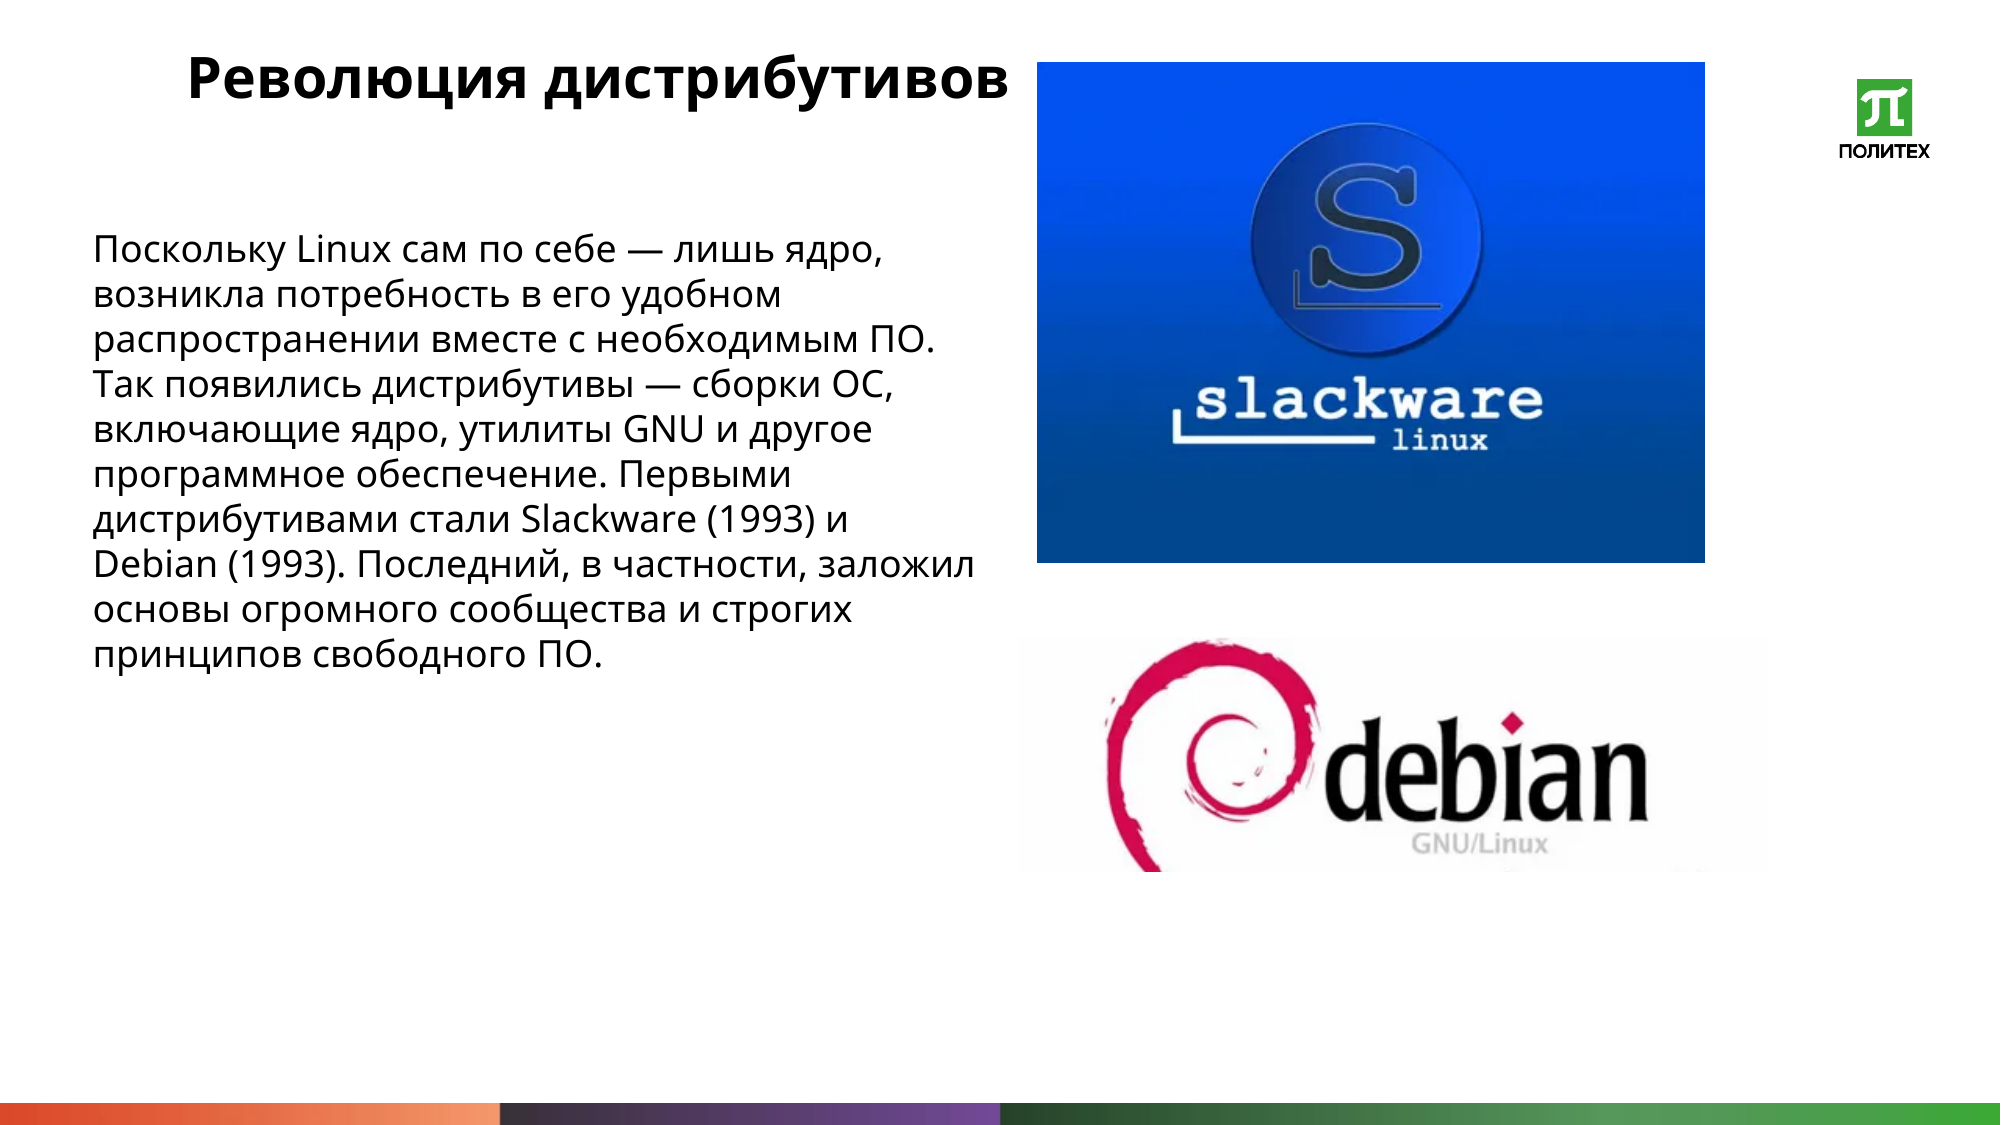

# Революция дистрибутивов
Поскольку Linux сам по себе — лишь ядро, возникла потребность в его удобном распространении вместе с необходимым ПО. Так появились дистрибутивы — сборки ОС, включающие ядро, утилиты GNU и другое программное обеспечение. Первыми дистрибутивами стали Slackware (1993) и Debian (1993). Последний, в частности, заложил основы огромного сообщества и строгих принципов свободного ПО.